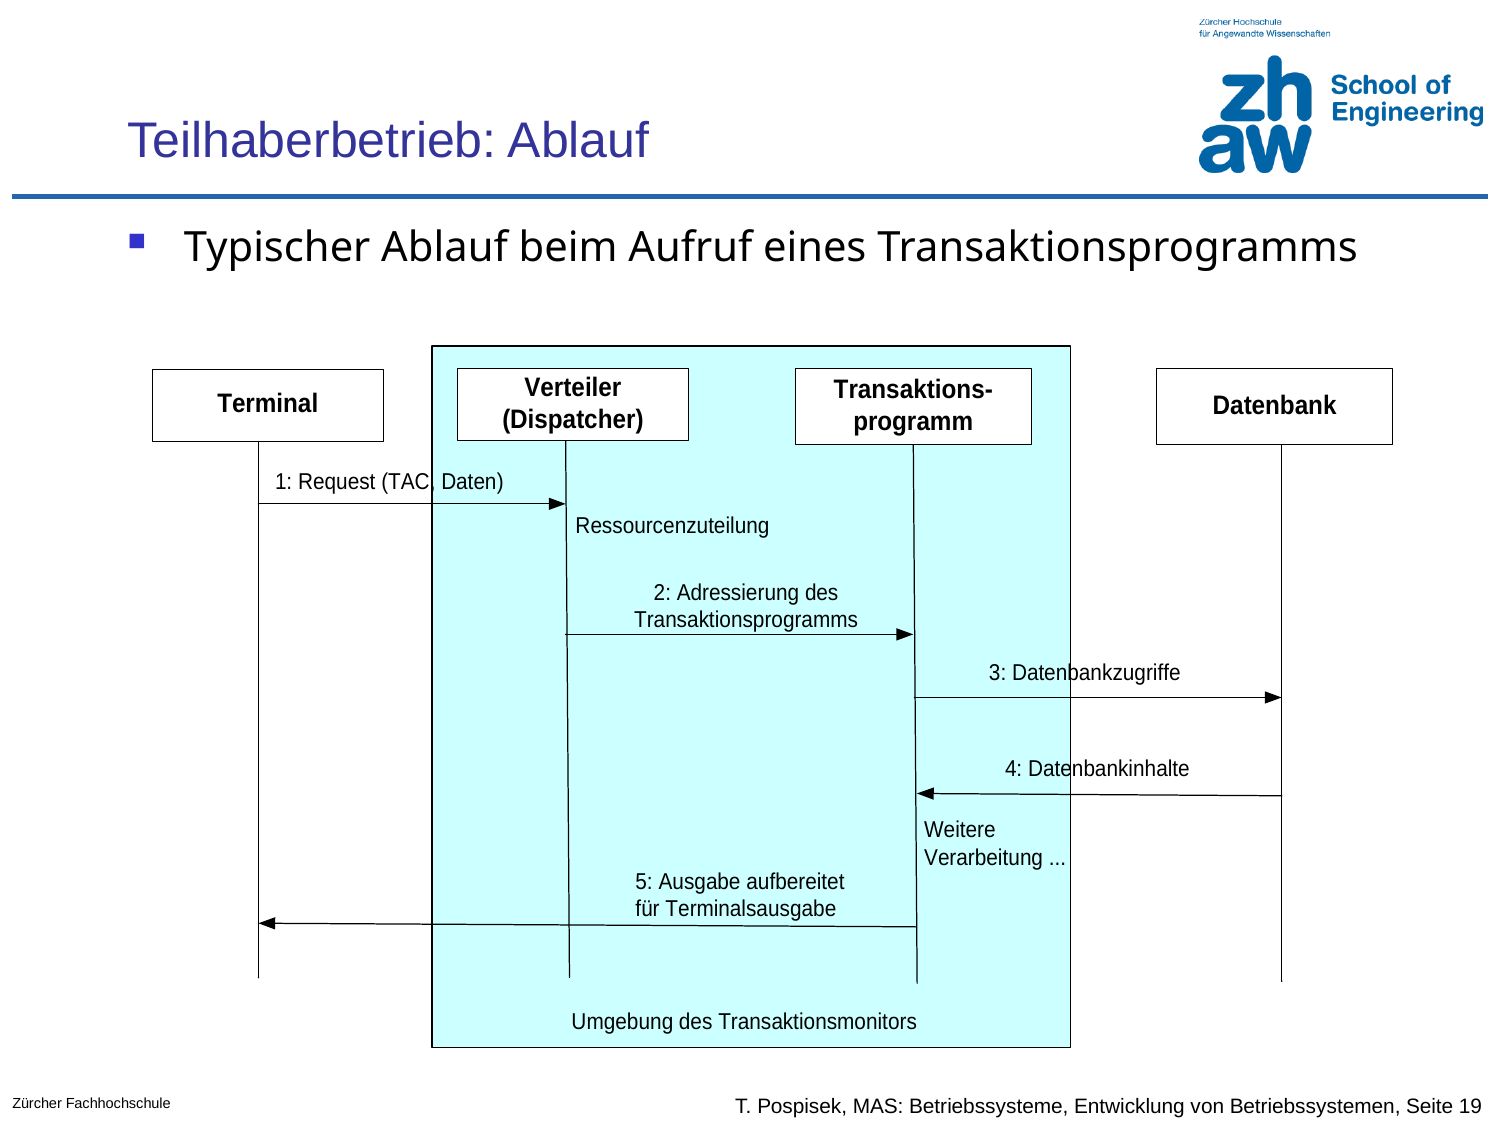

# Teilhaberbetrieb: Ablauf
Typischer Ablauf beim Aufruf eines Transaktionsprogramms